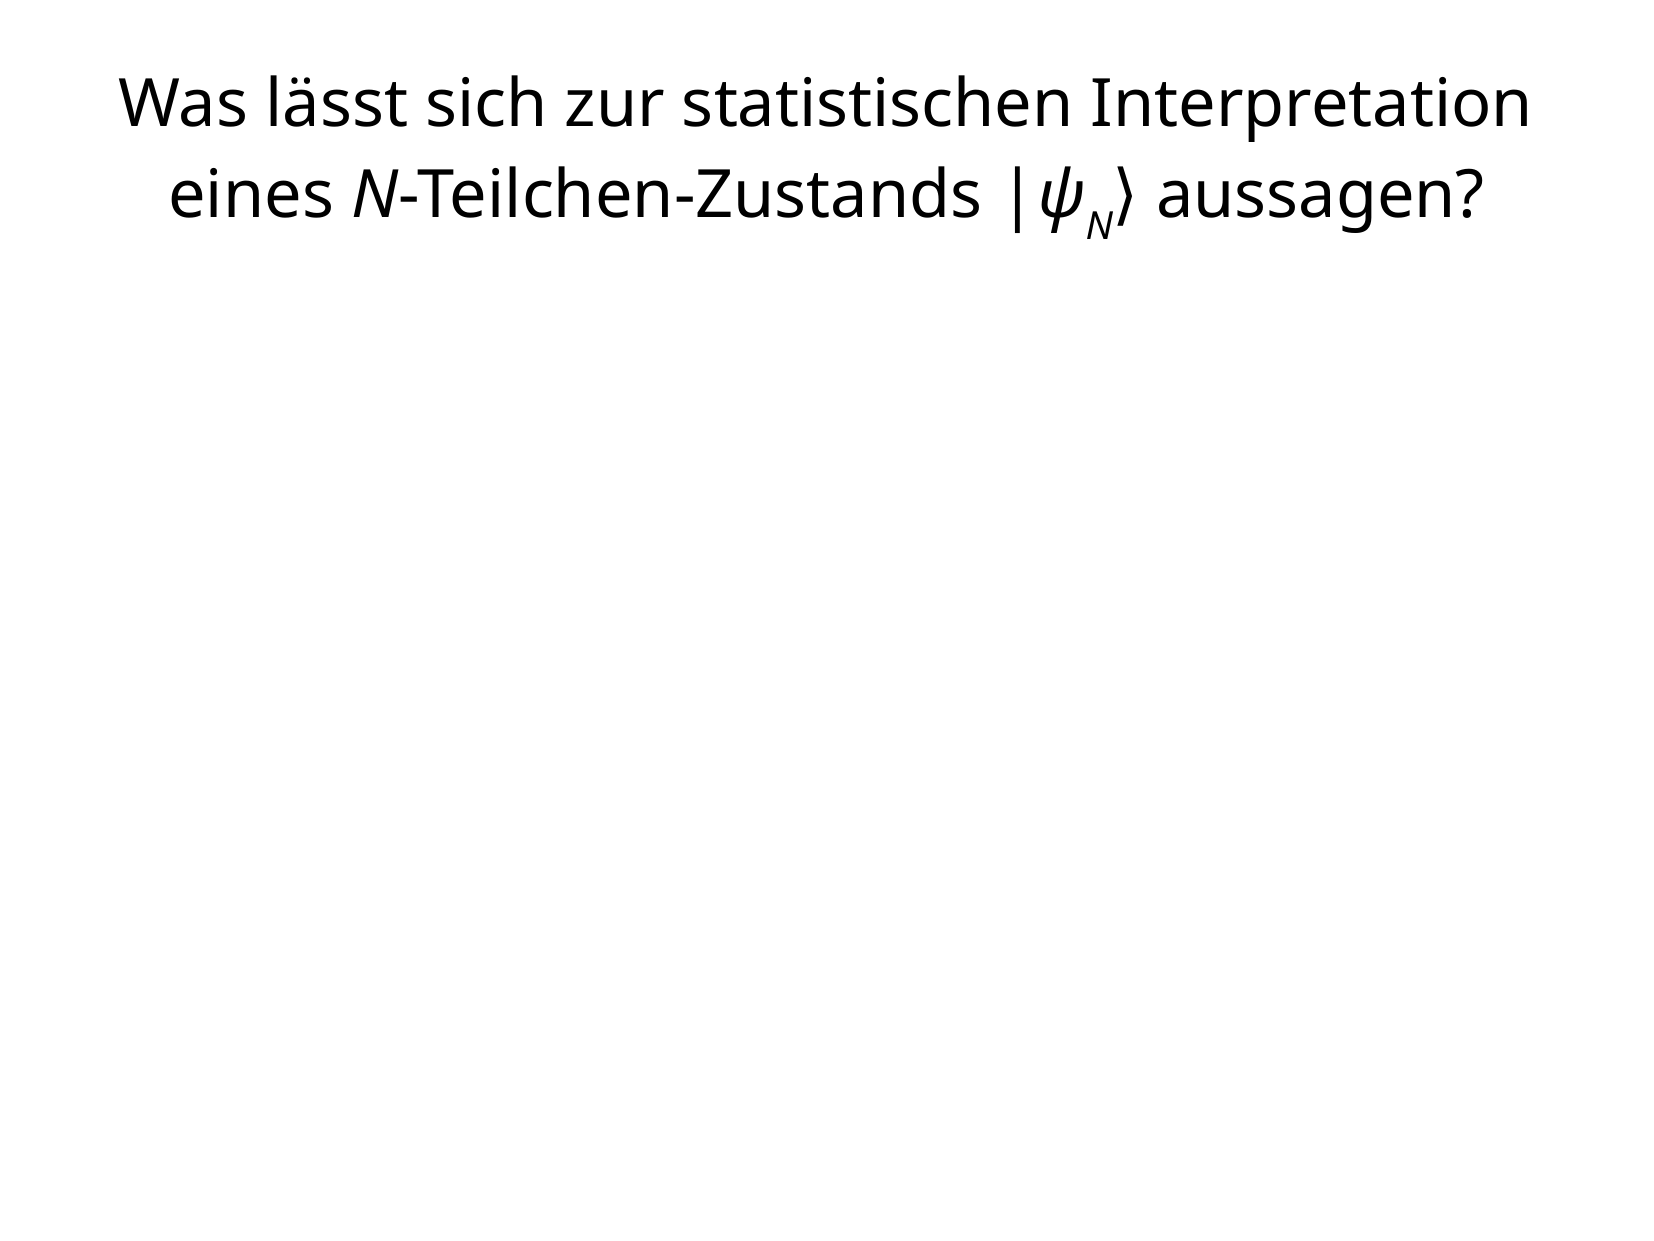

# Was lässt sich zur statistischen Interpretation eines N-Teilchen-Zustands |ψN⟩ aussagen?